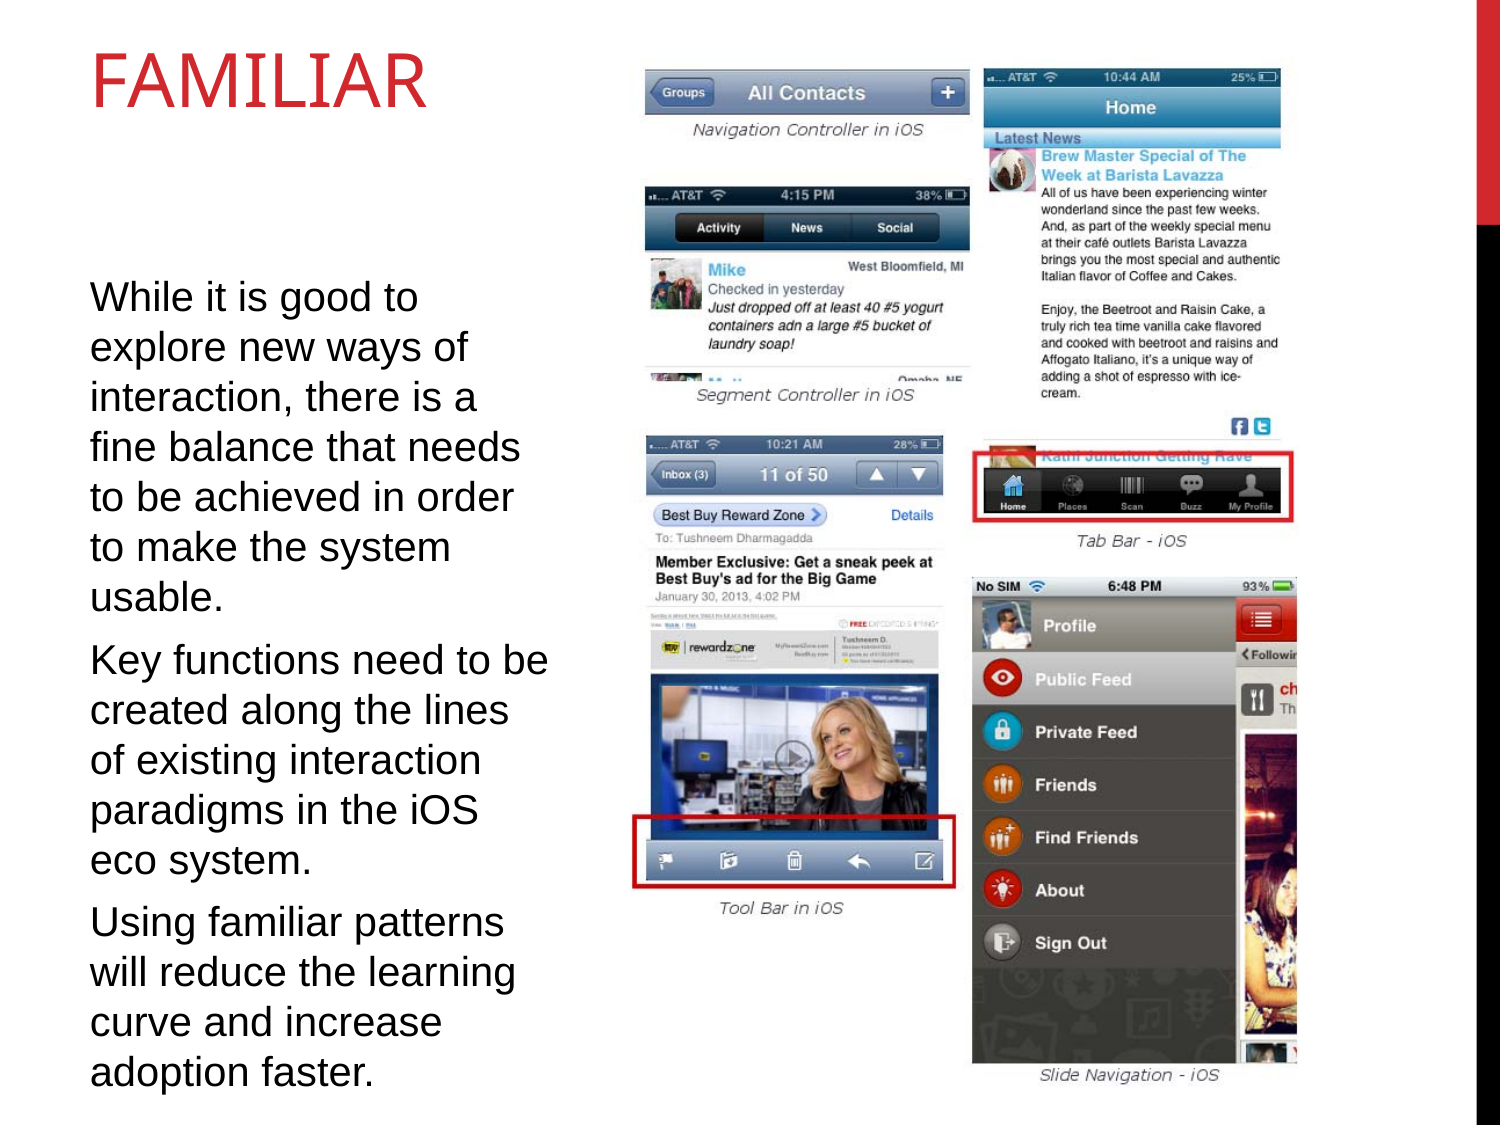

FAMILIAR
# While it is good to explore new ways of interaction, there is a fine balance that needs to be achieved in order to make the system usable.
Key functions need to be created along the lines of existing interaction paradigms in the iOS eco system.
Using familiar patterns will reduce the learning curve and increase adoption faster.